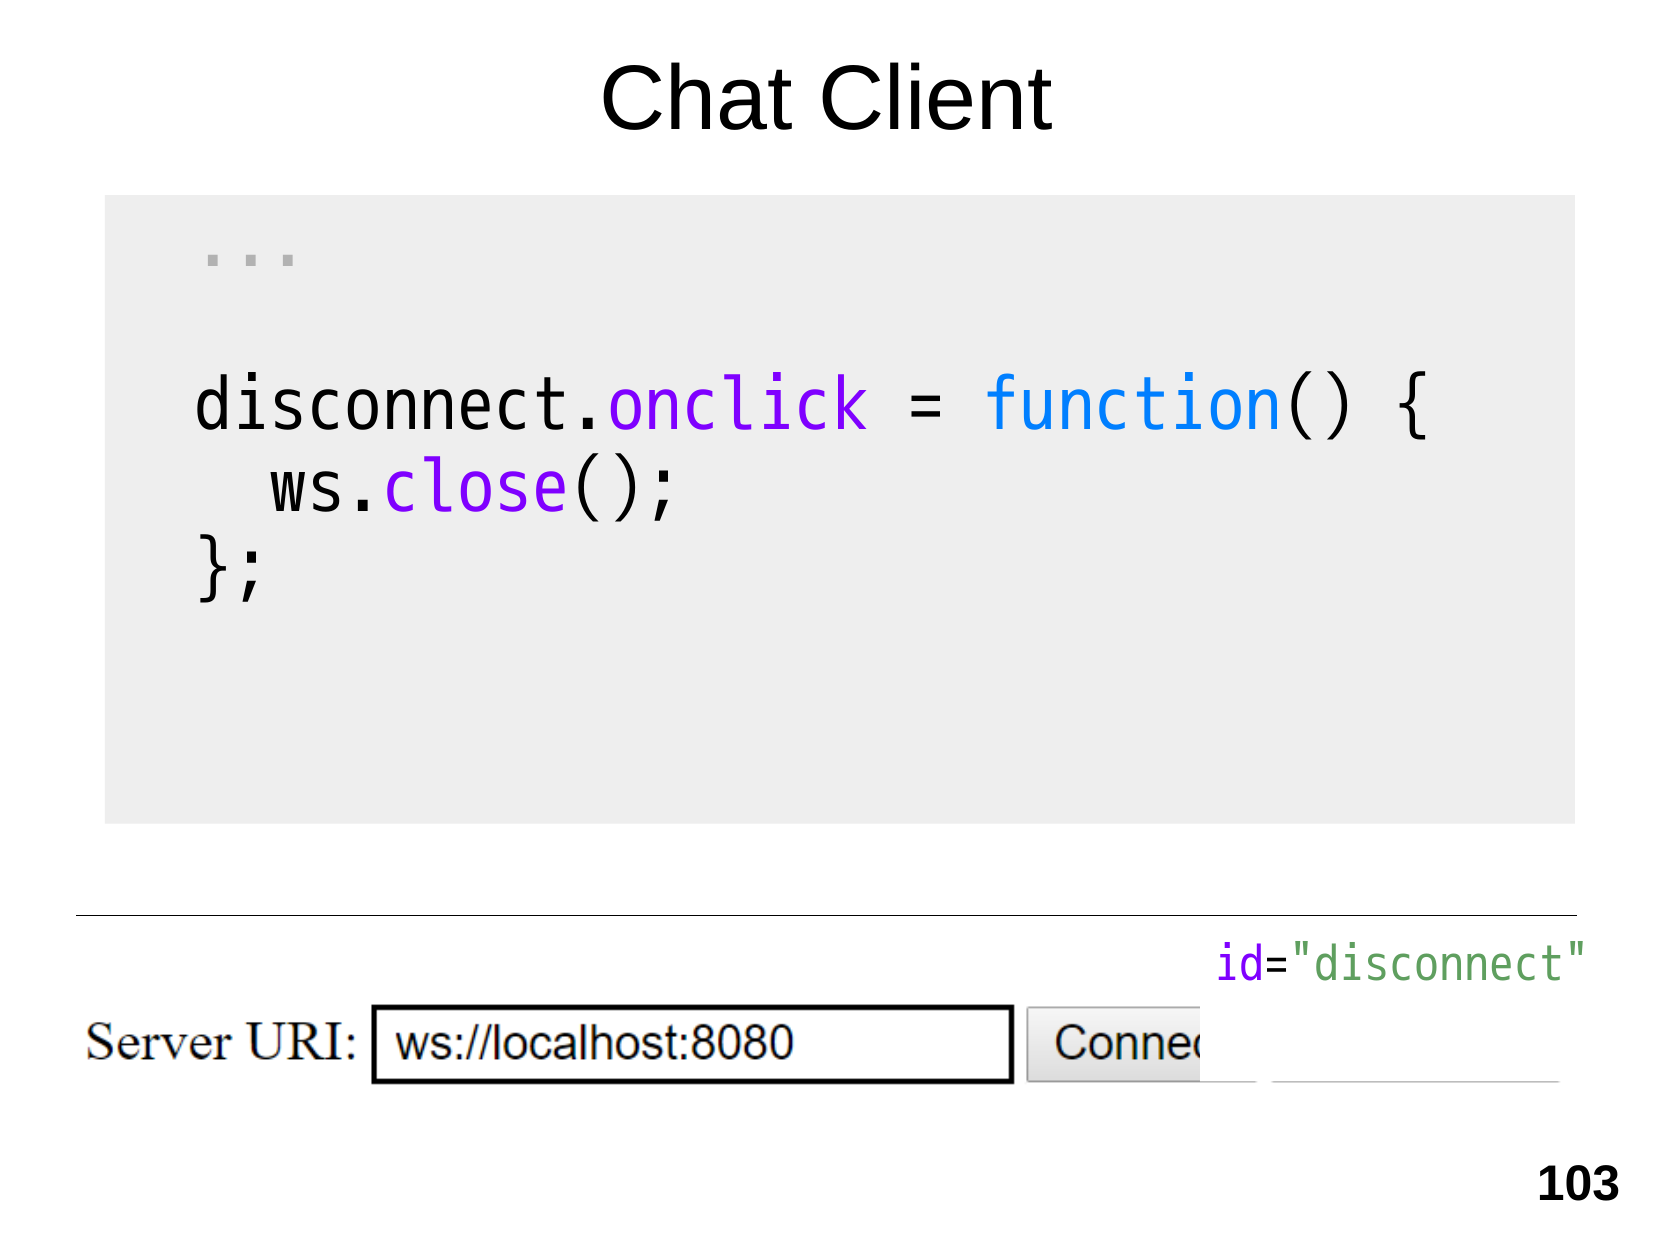

# Chat Client
	...
	disconnect.onclick = function() {
		ws.close();
	};
id="disconnect"
103